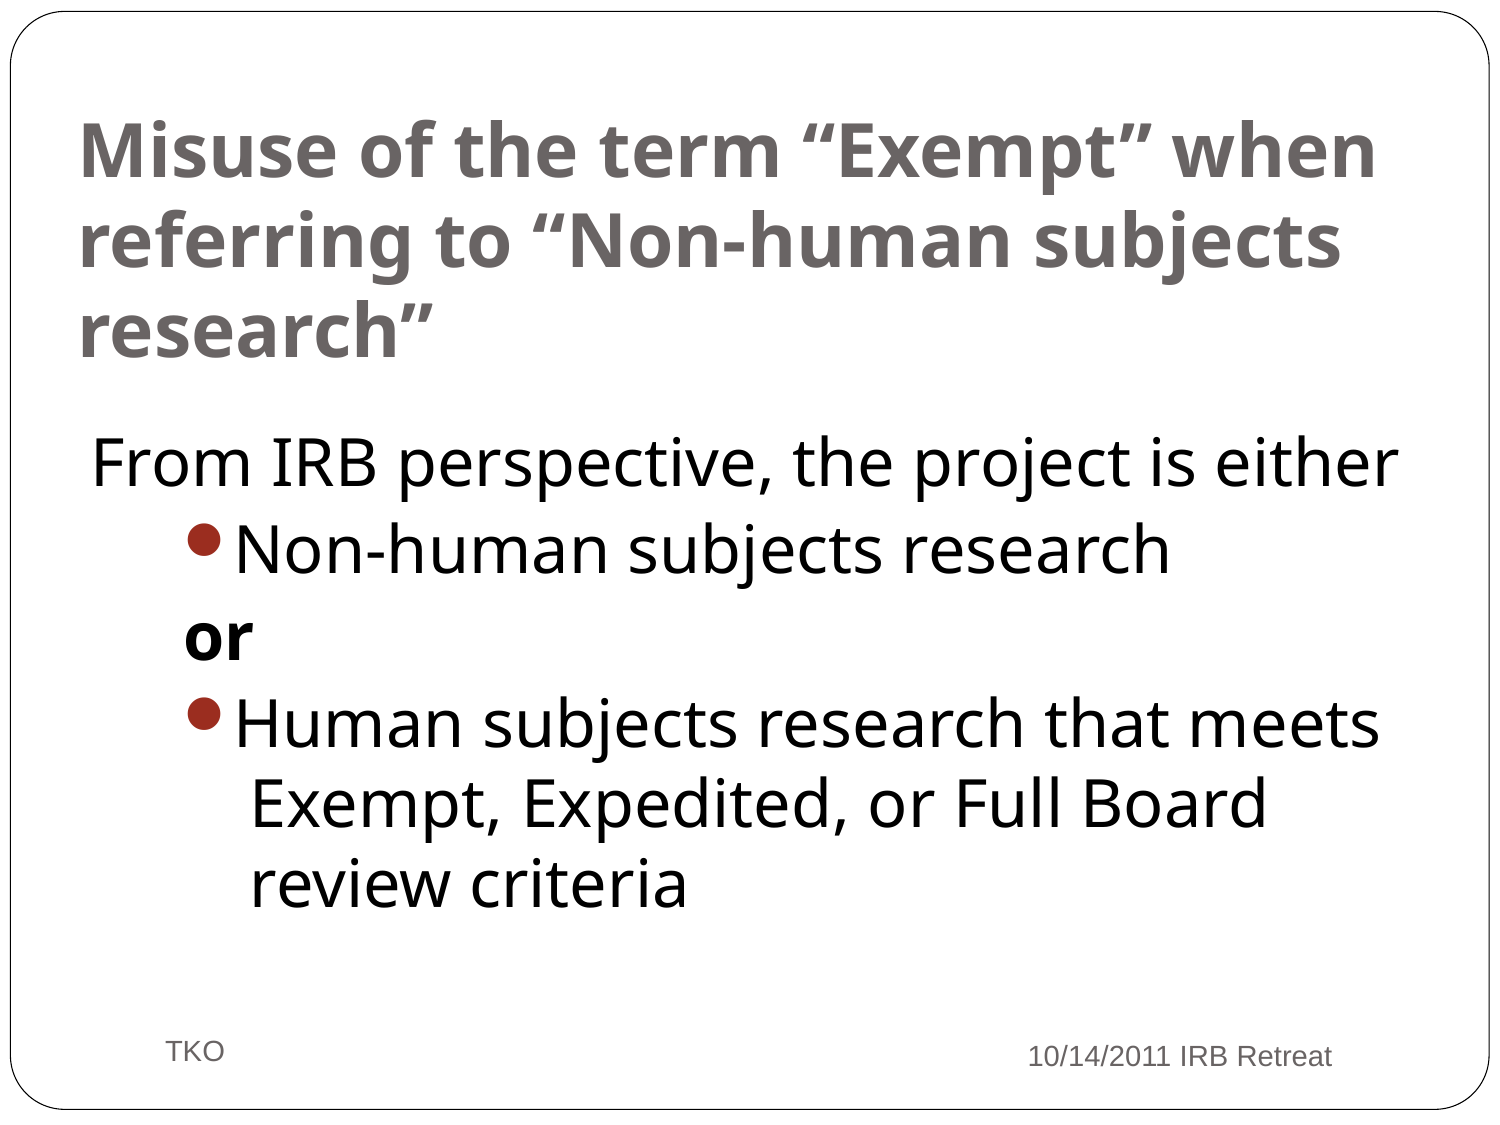

# Misuse of the term “Exempt” when referring to “Non-human subjects research”
From IRB perspective, the project is either
Non-human subjects research
or
Human subjects research that meets Exempt, Expedited, or Full Board review criteria
TKO
10/14/2011 IRB Retreat